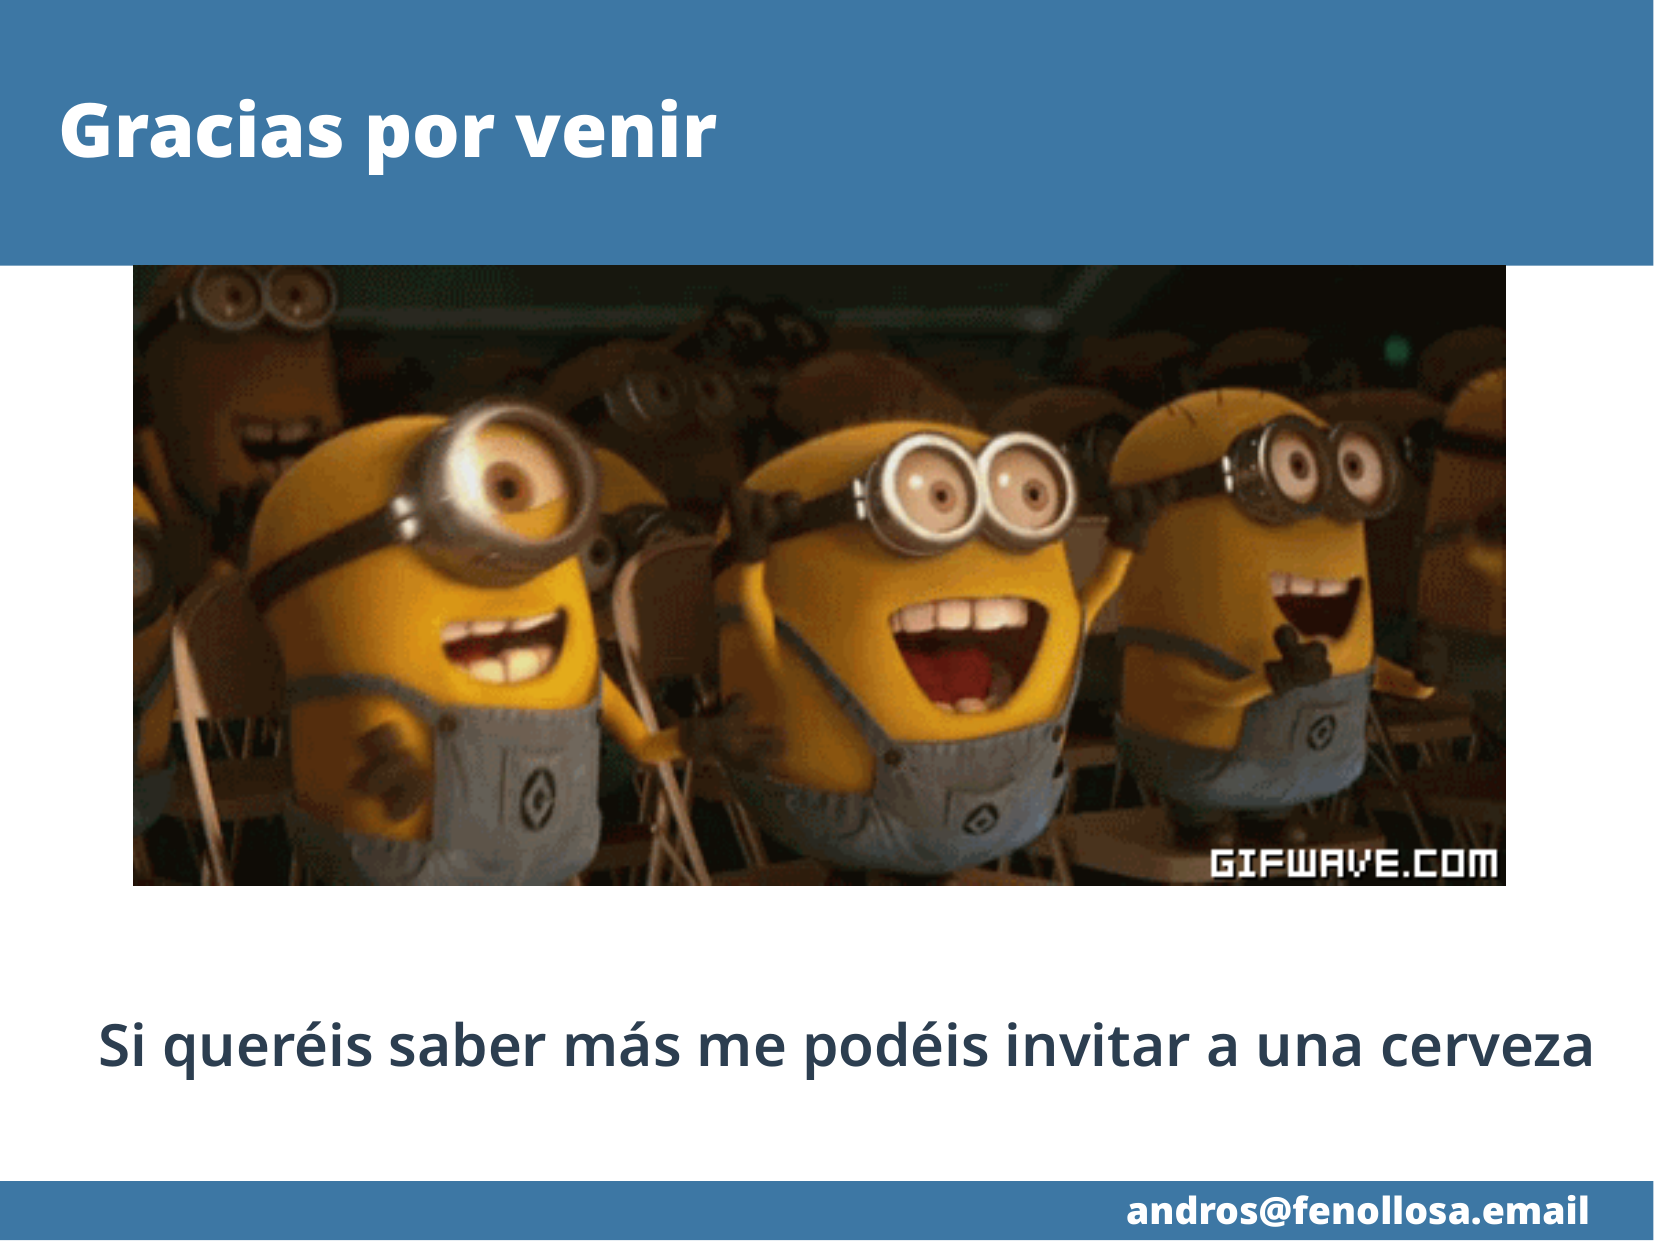

# Gracias por venir
Si queréis saber más me podéis invitar a una cerveza